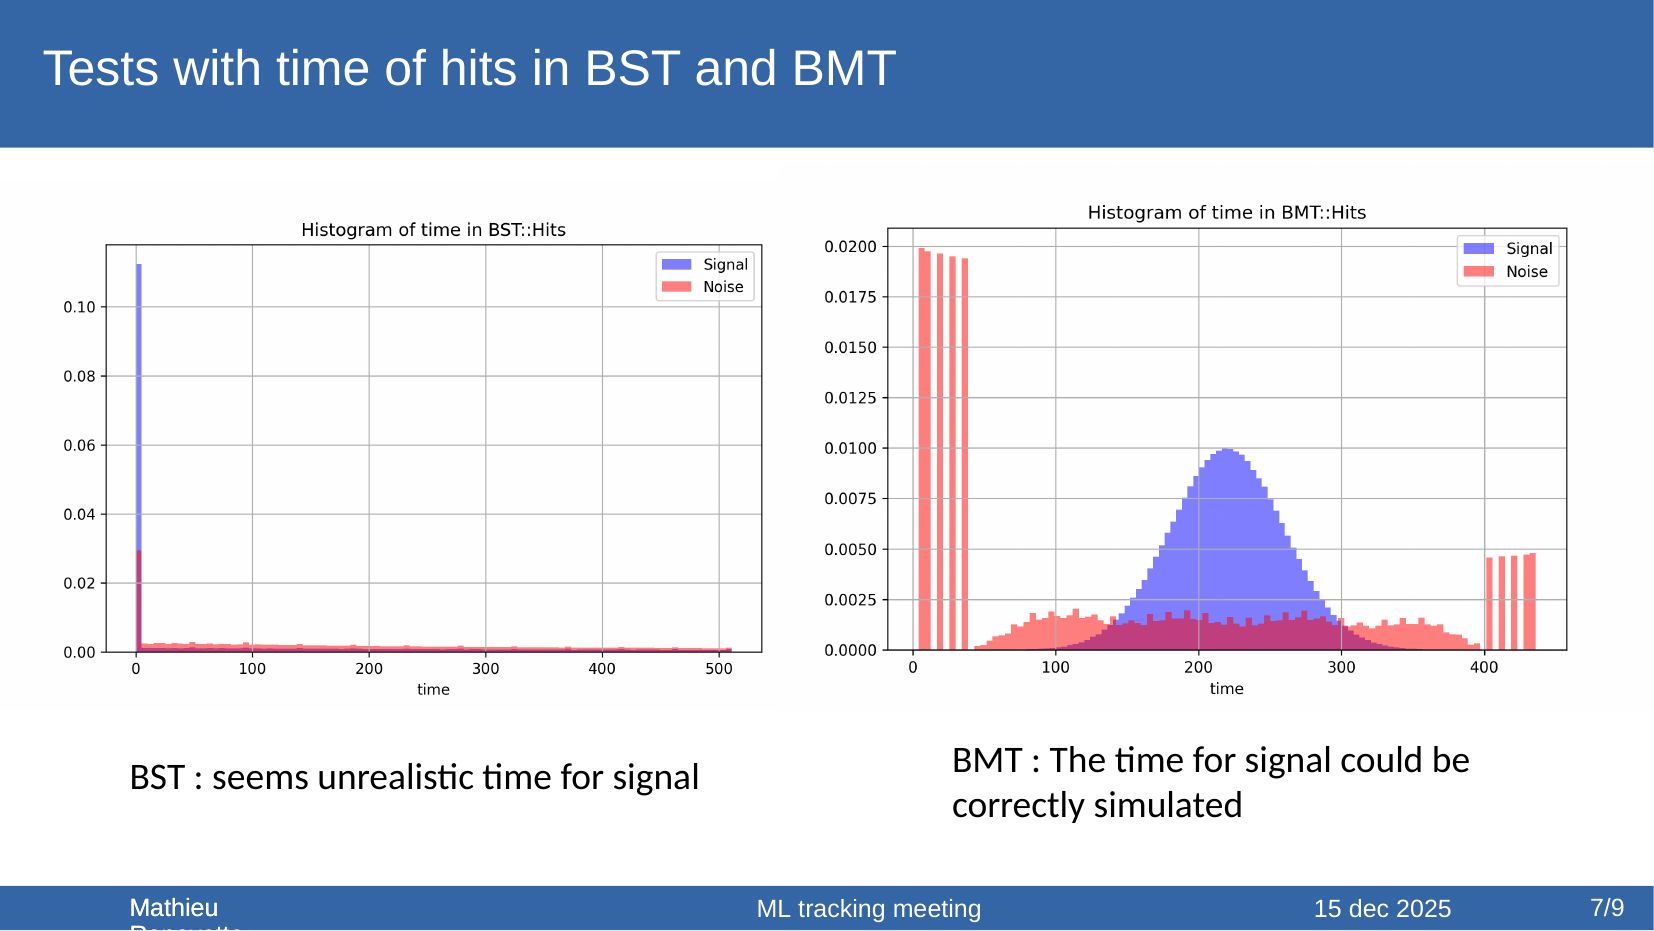

Tests with time of hits in BST and BMT
BMT : The time for signal could be correctly simulated
BST : seems unrealistic time for signal
Mathieu Ronayette
7/9
Mathieu Ronayette
 ML tracking meeting
15 dec 2025